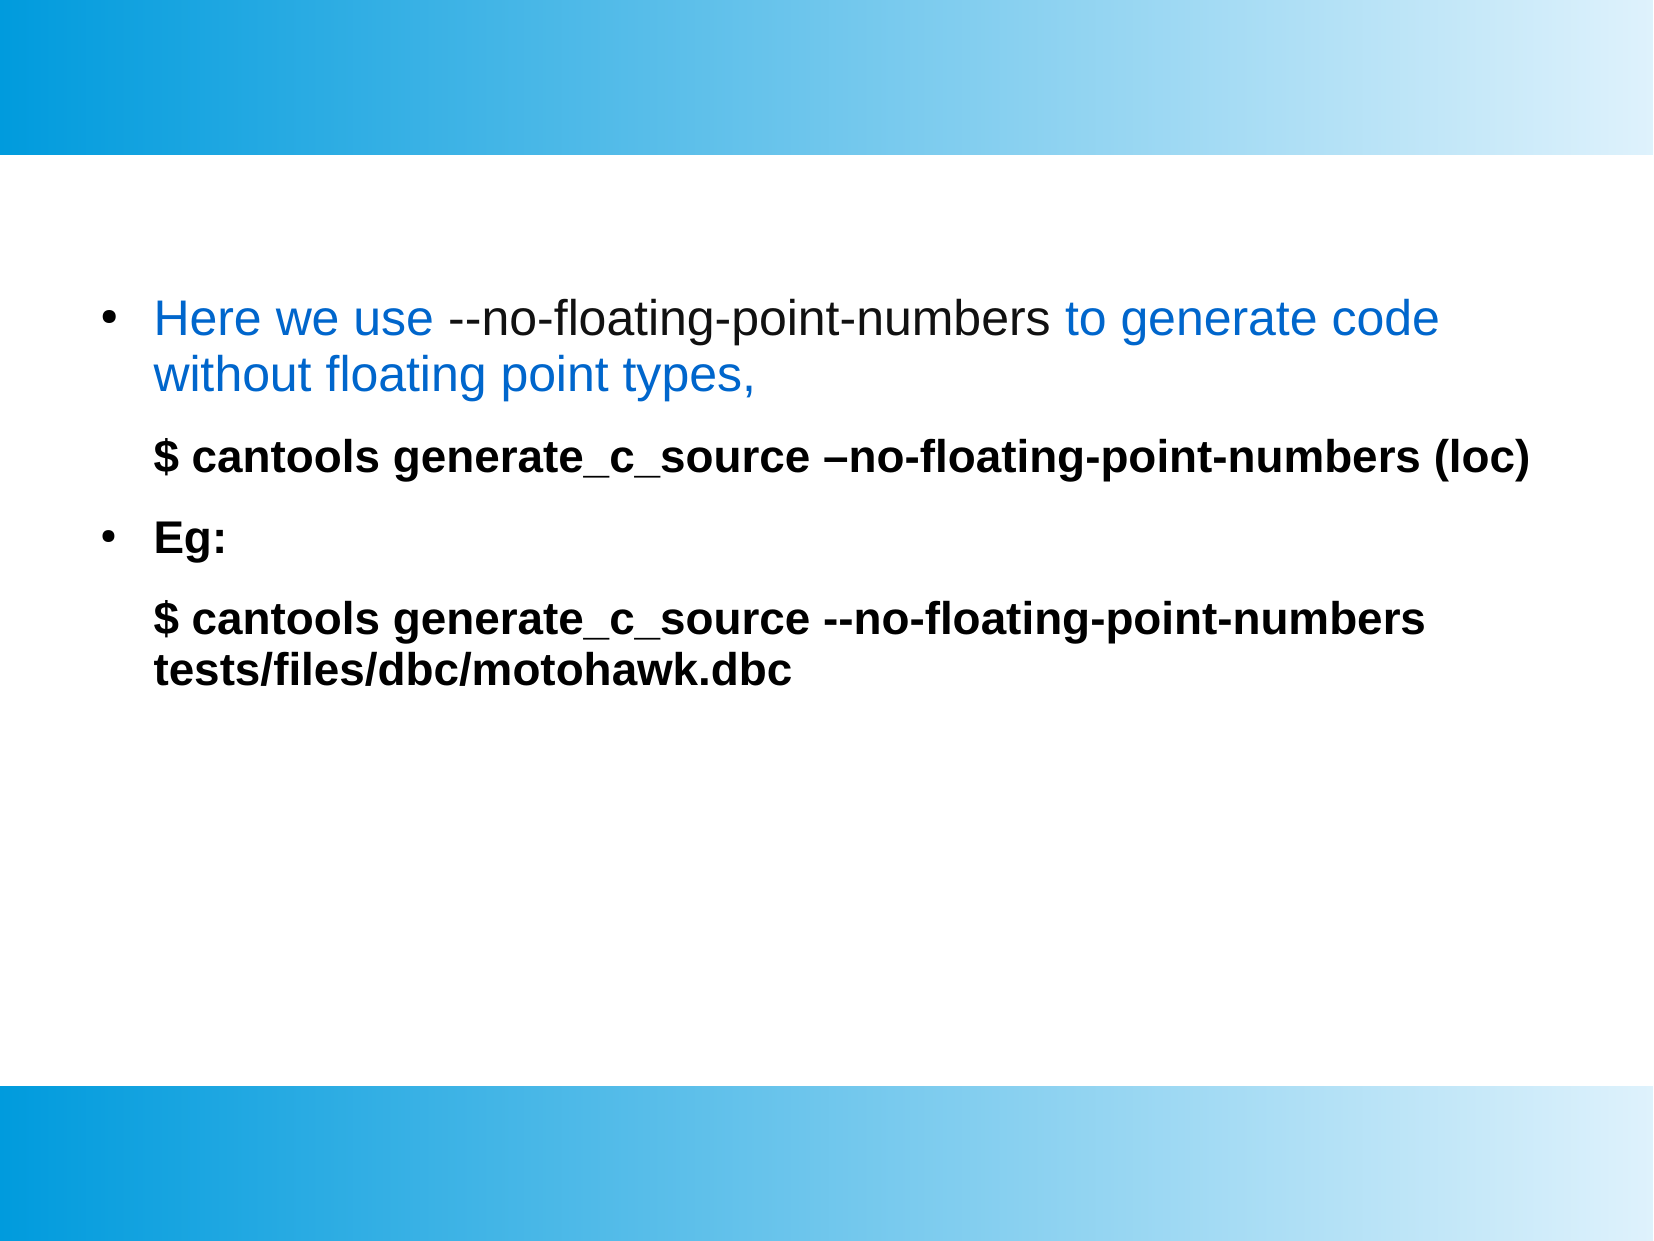

#
Here we use --no-floating-point-numbers to generate code without floating point types,
$ cantools generate_c_source –no-floating-point-numbers (loc)
Eg:
$ cantools generate_c_source --no-floating-point-numbers tests/files/dbc/motohawk.dbc